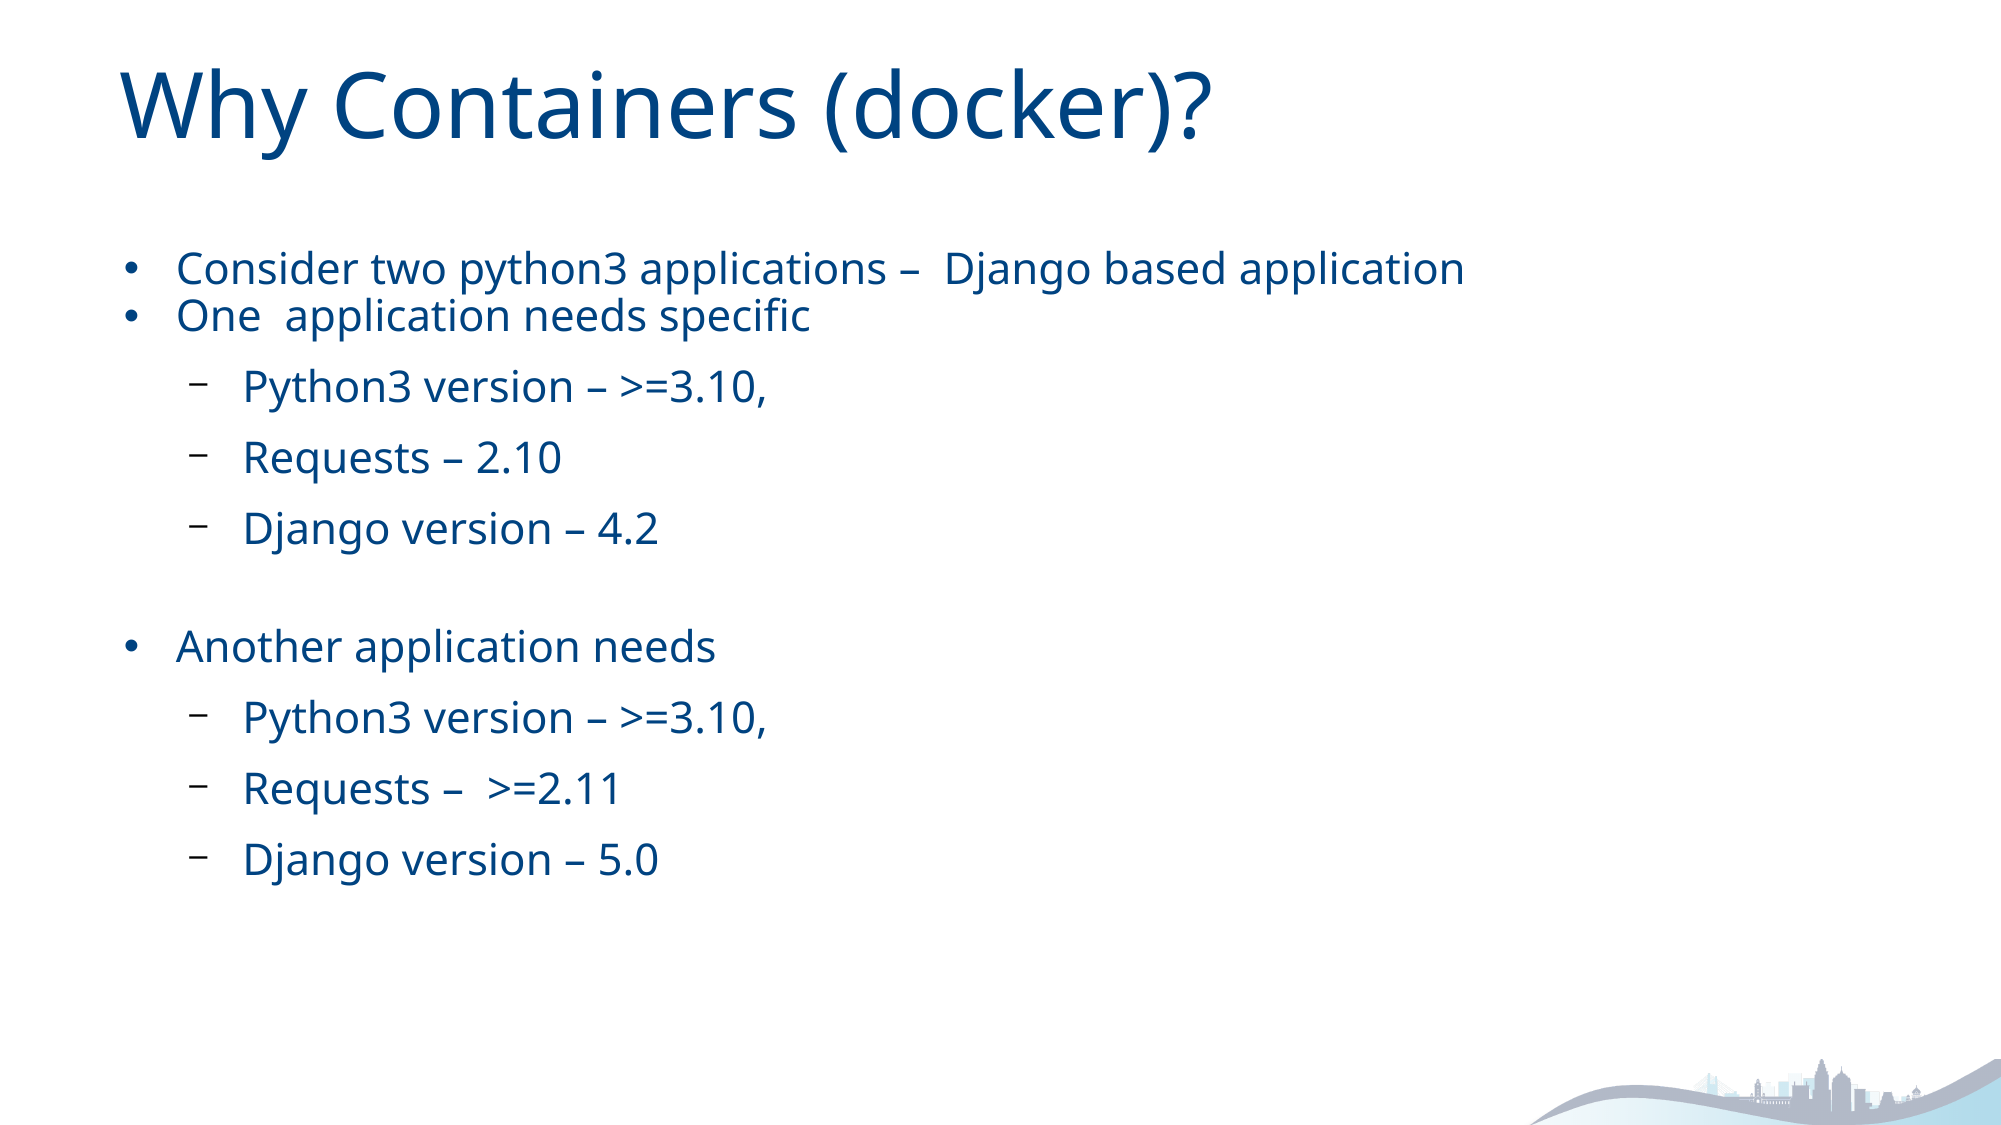

# Why Containers (docker)?
Consider two python3 applications – Django based application
One application needs specific
Python3 version – >=3.10,
Requests – 2.10
Django version – 4.2
Another application needs
Python3 version – >=3.10,
Requests – >=2.11
Django version – 5.0